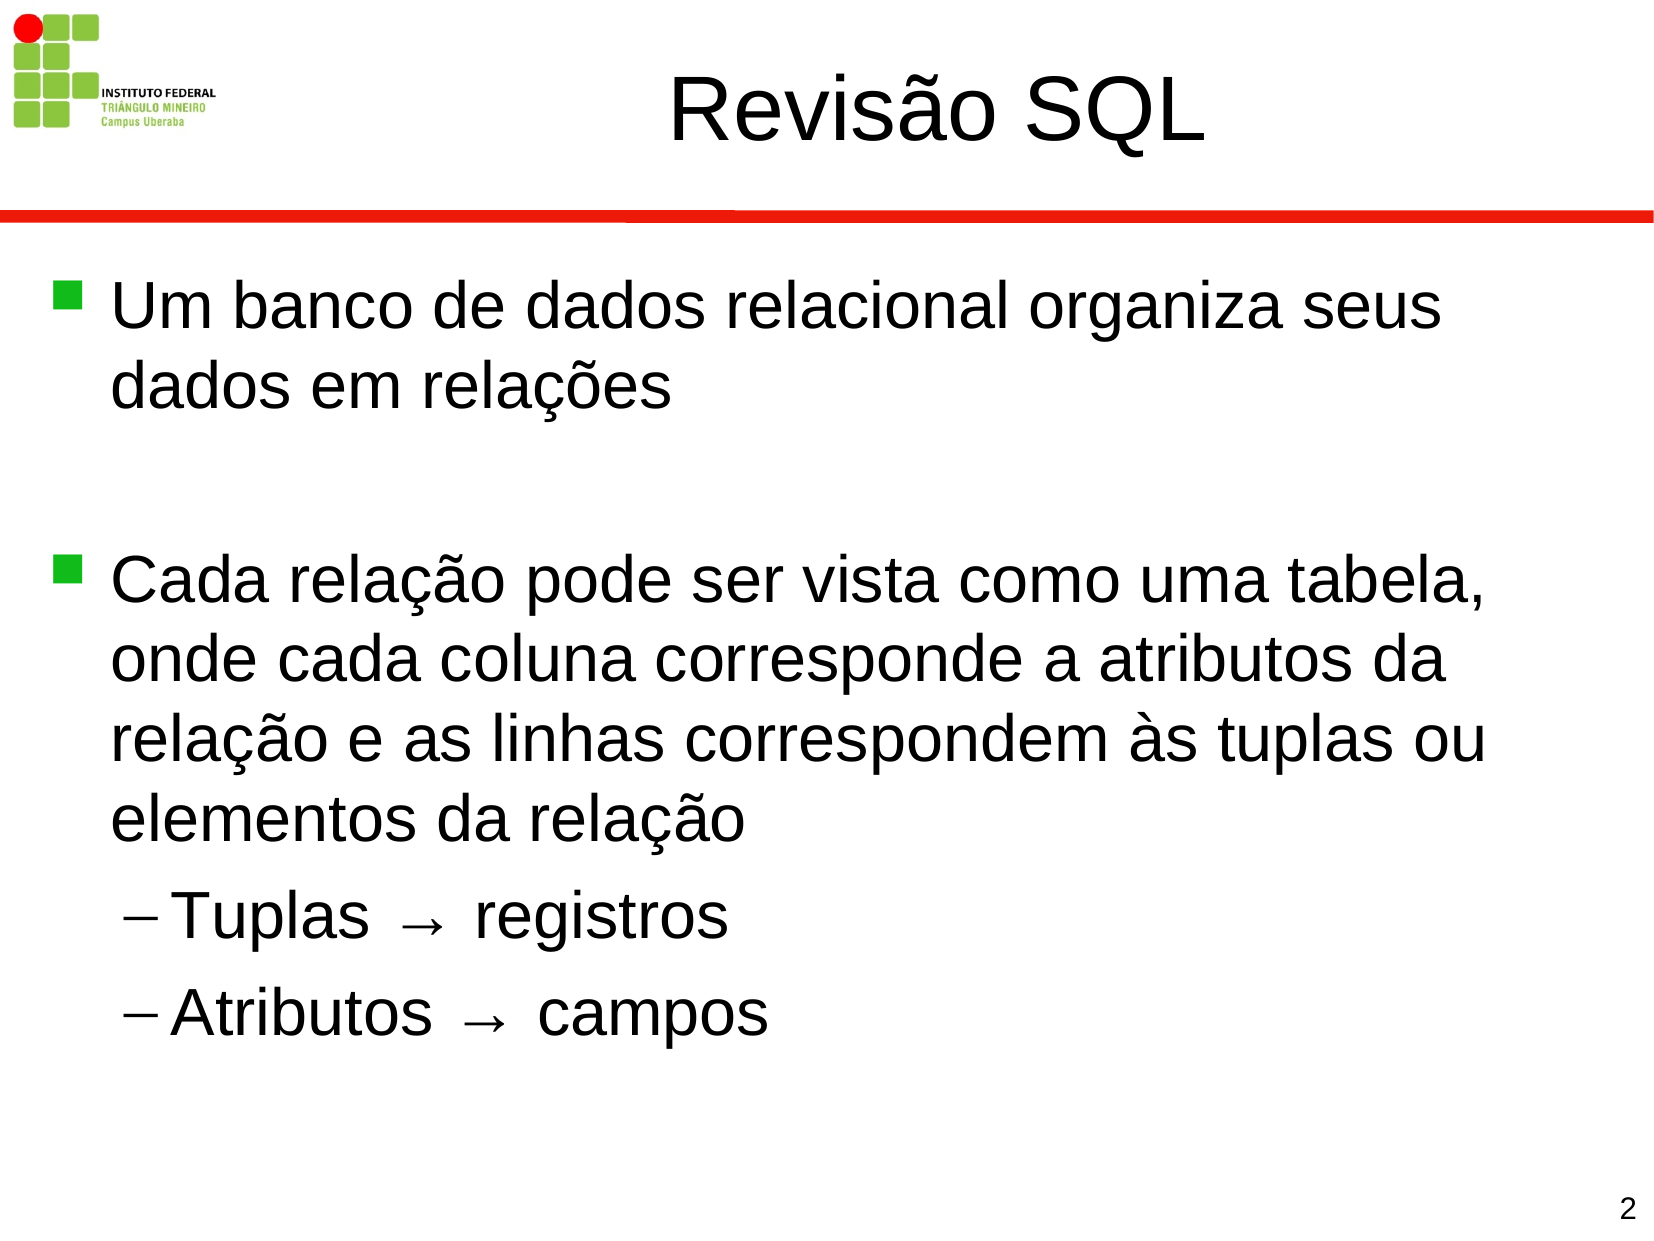

Revisão SQL
Um banco de dados relacional organiza seus dados em relações
Cada relação pode ser vista como uma tabela, onde cada coluna corresponde a atributos da relação e as linhas correspondem às tuplas ou elementos da relação
Tuplas → registros
Atributos → campos